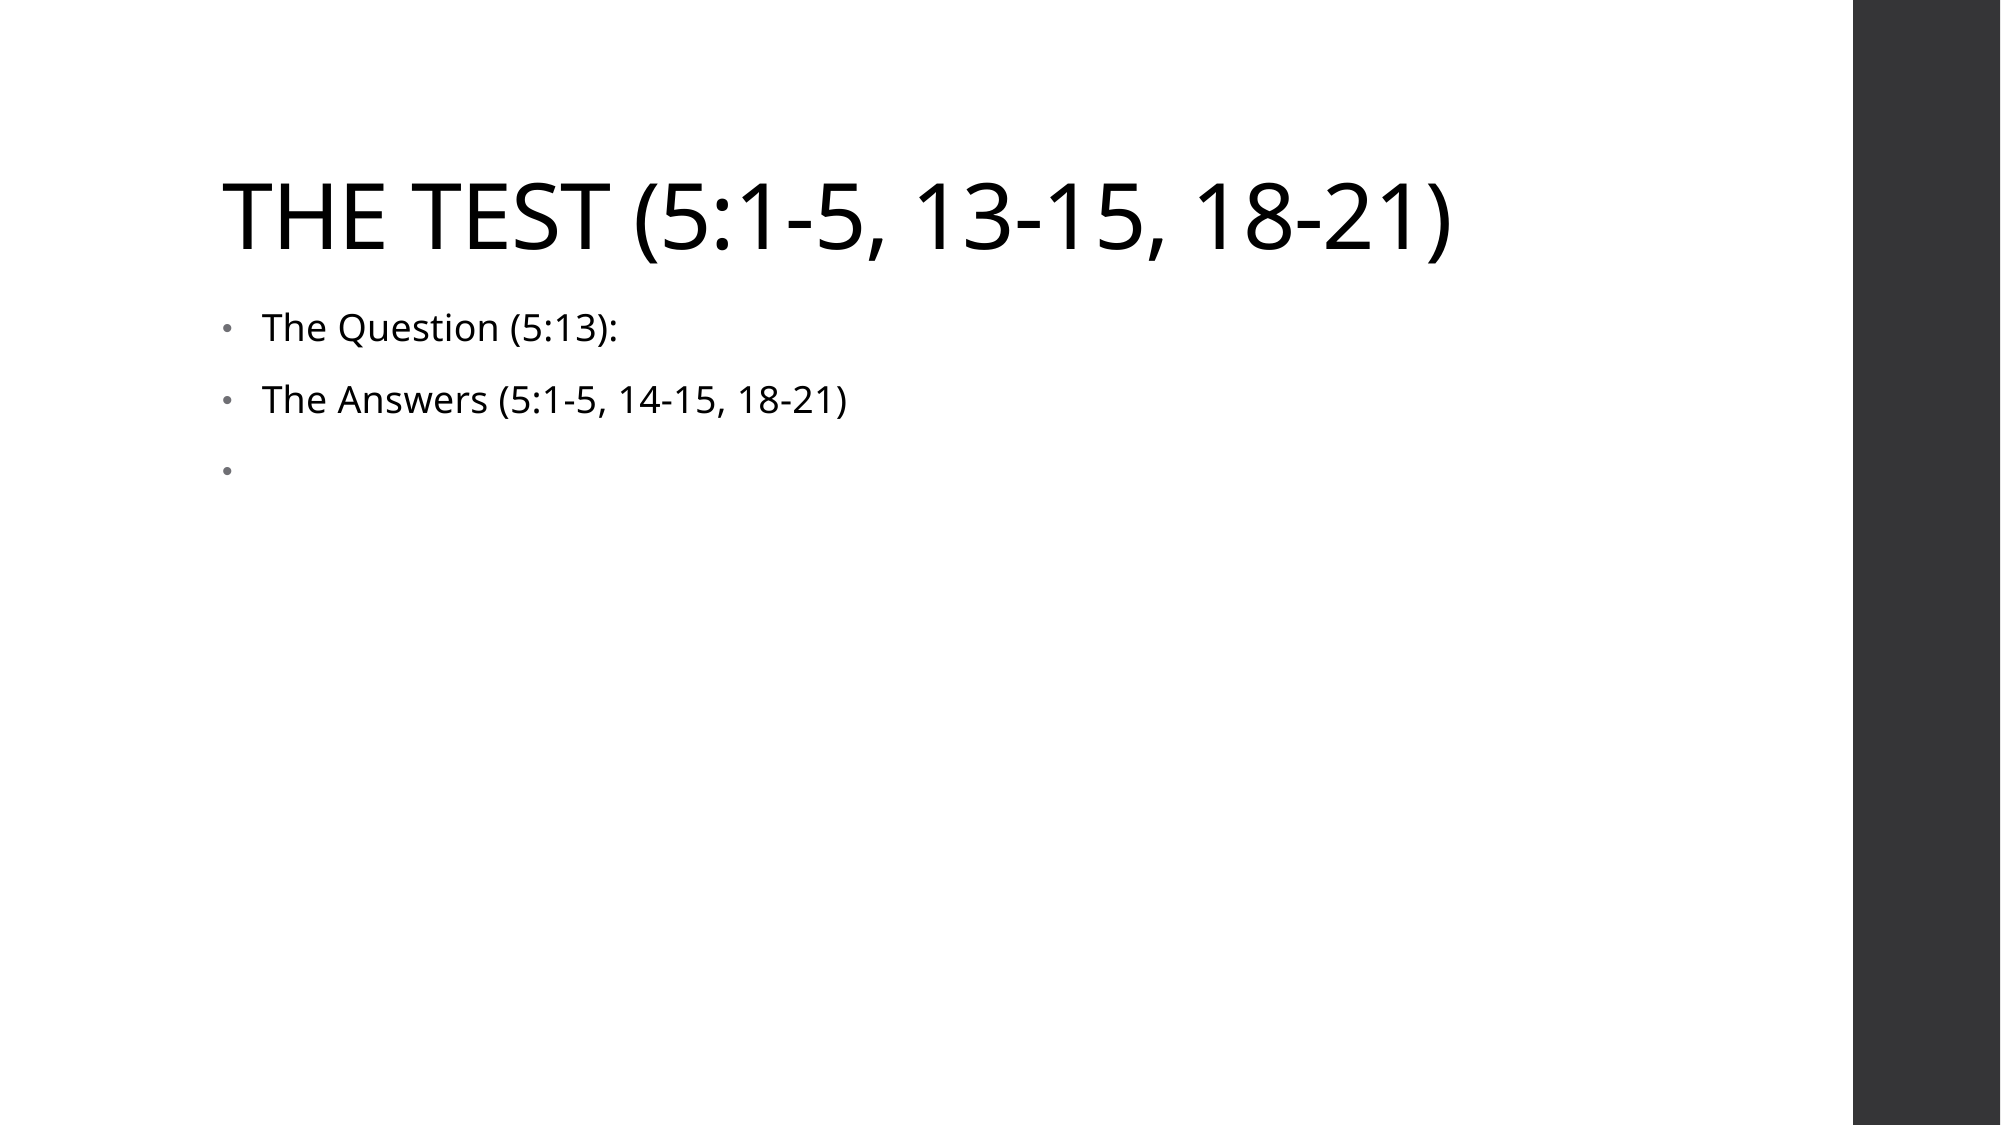

# THE TEST (5:1-5, 13-15, 18-21)
 The Question (5:13):
 The Answers (5:1-5, 14-15, 18-21)